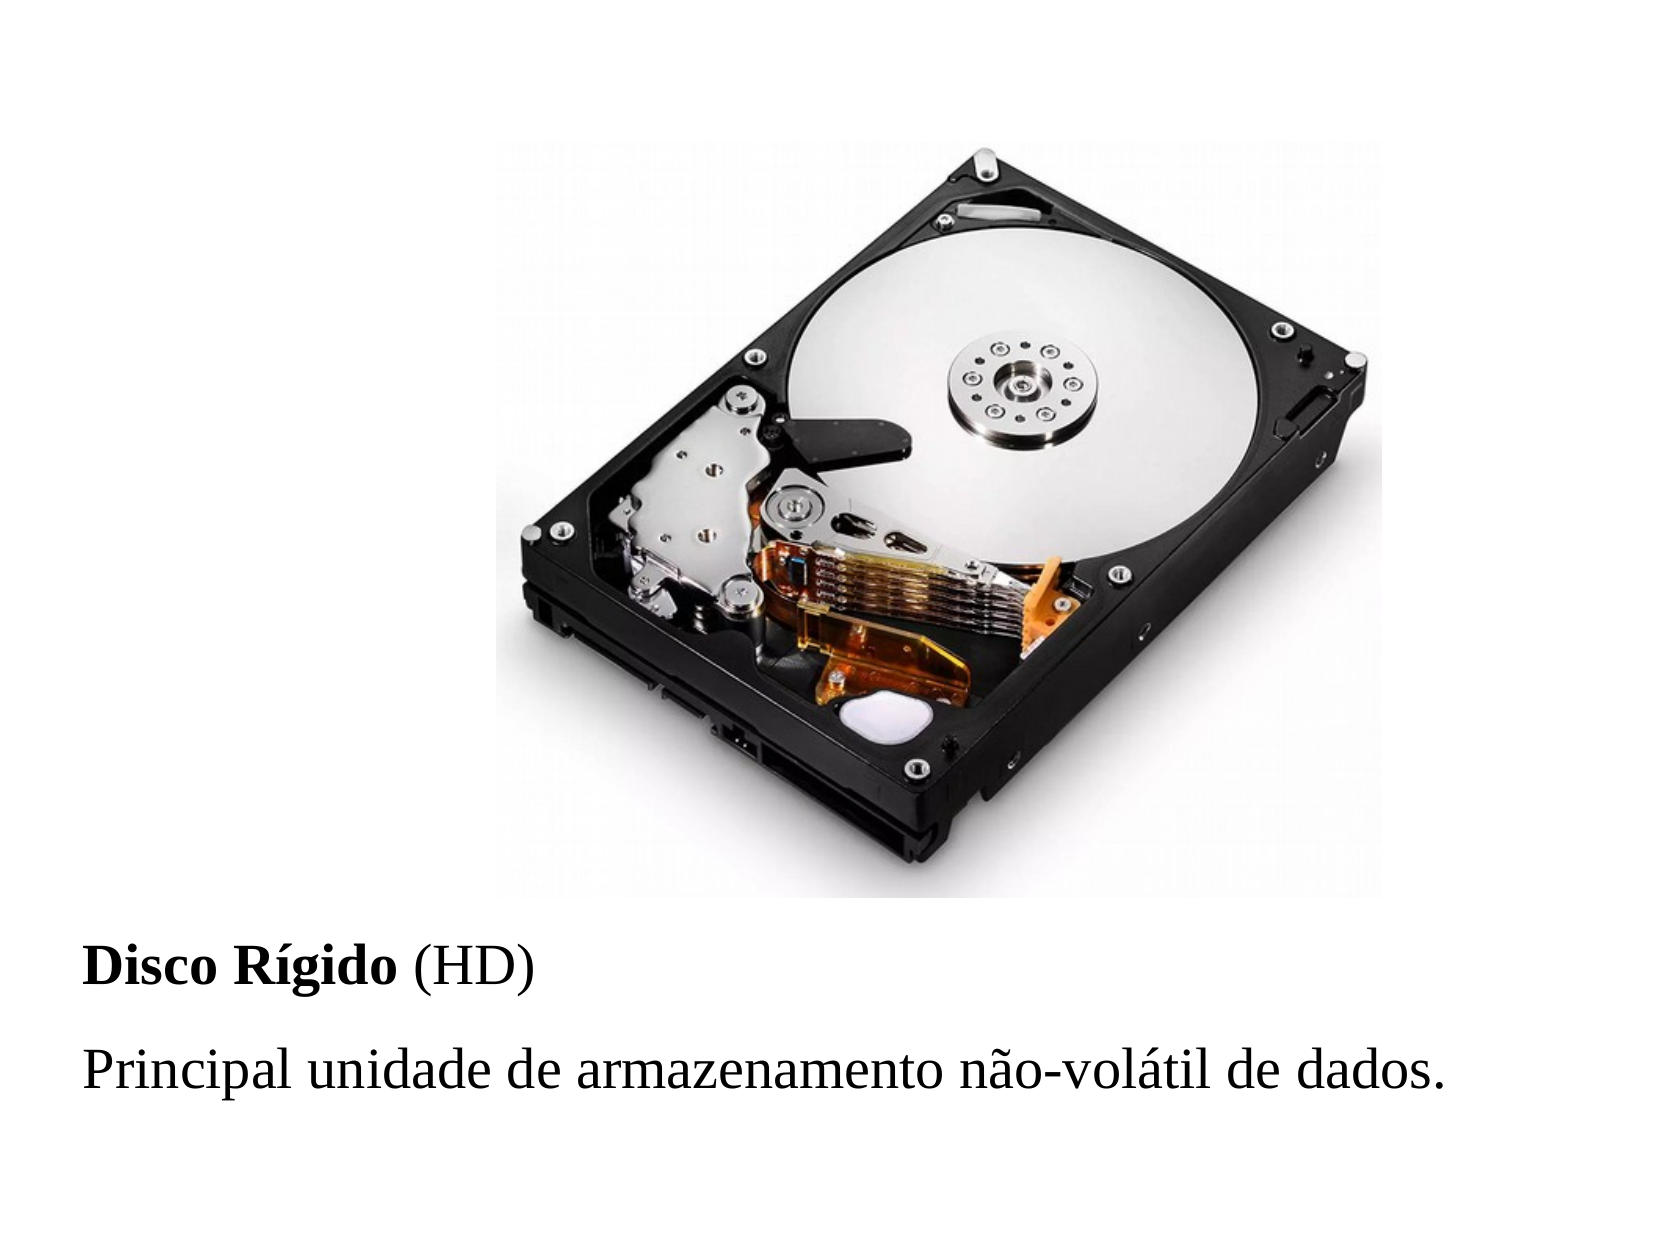

# Disco Rígido (HD)
Principal unidade de armazenamento não-volátil de dados.